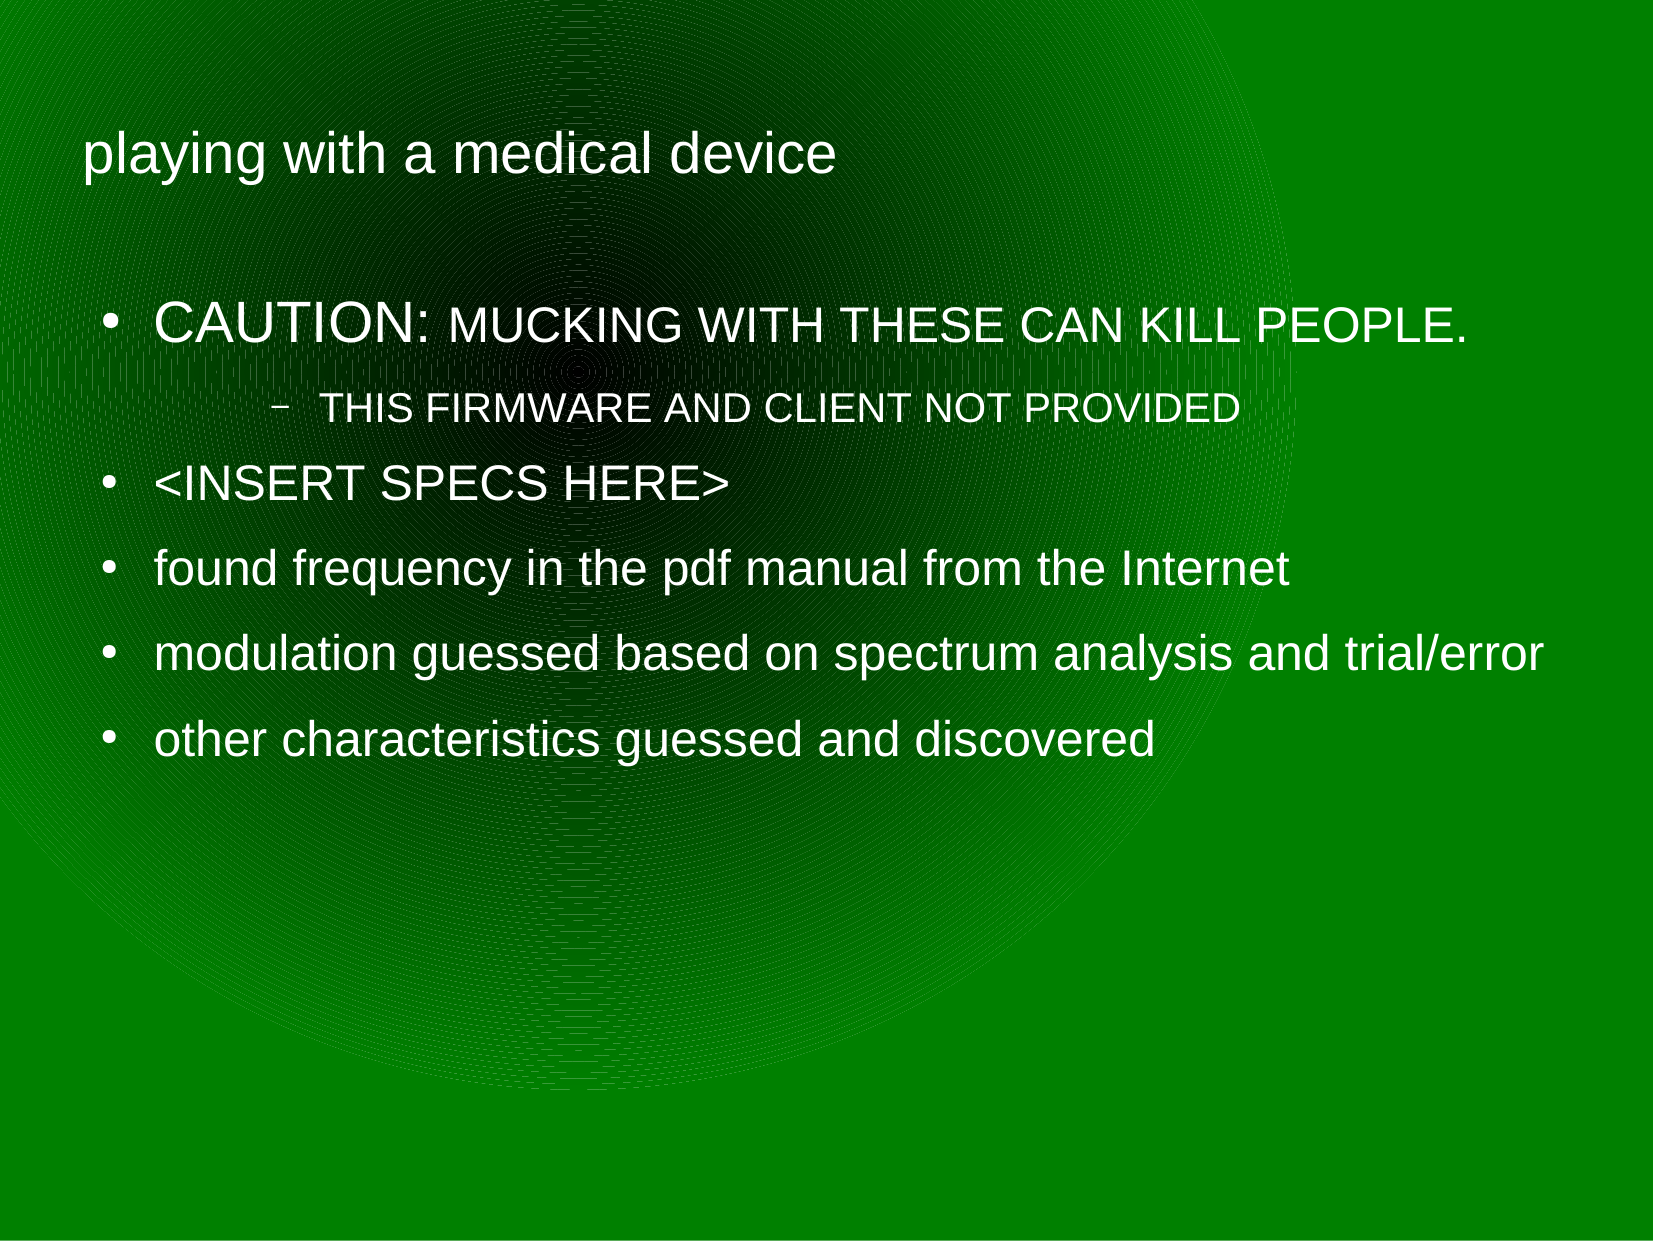

# playing with a medical device
CAUTION: MUCKING WITH THESE CAN KILL PEOPLE.
THIS FIRMWARE AND CLIENT NOT PROVIDED
<INSERT SPECS HERE>
found frequency in the pdf manual from the Internet
modulation guessed based on spectrum analysis and trial/error
other characteristics guessed and discovered